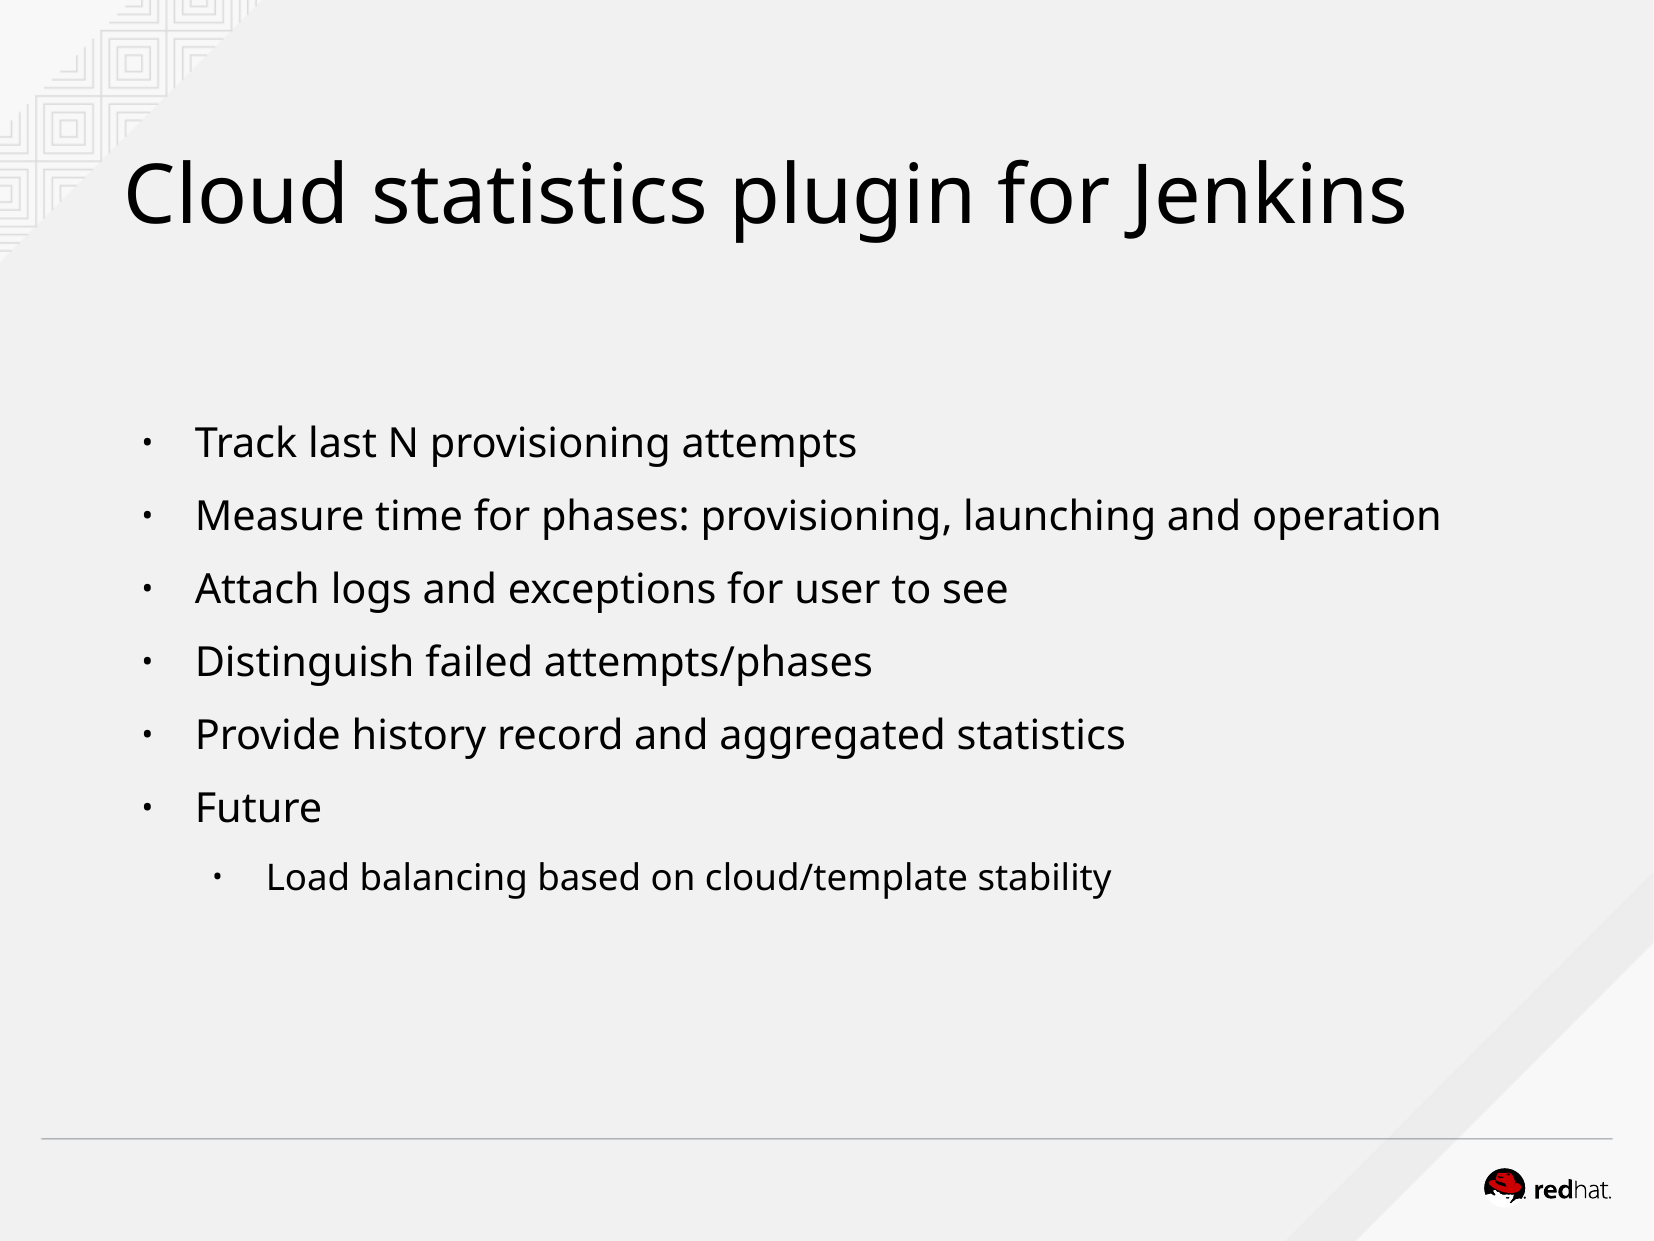

# Cloud statistics plugin for Jenkins
Track last N provisioning attempts
Measure time for phases: provisioning, launching and operation
Attach logs and exceptions for user to see
Distinguish failed attempts/phases
Provide history record and aggregated statistics
Future
Load balancing based on cloud/template stability